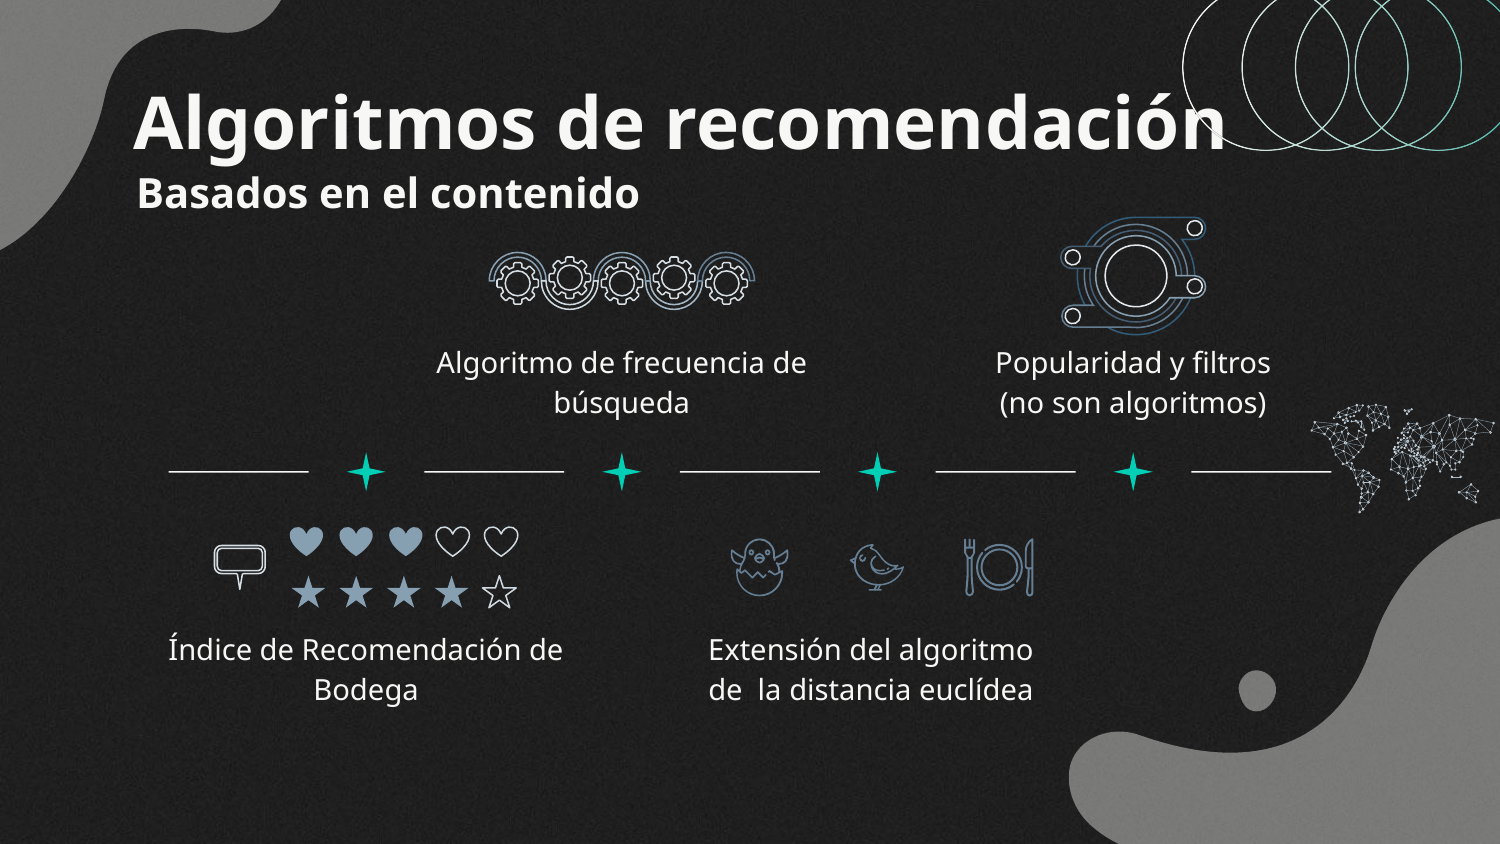

# Algoritmos de recomendación
Basados en el contenido
Algoritmo de frecuencia de búsqueda
Popularidad y filtros
(no son algoritmos)
Índice de Recomendación de Bodega
Extensión del algoritmo de la distancia euclídea